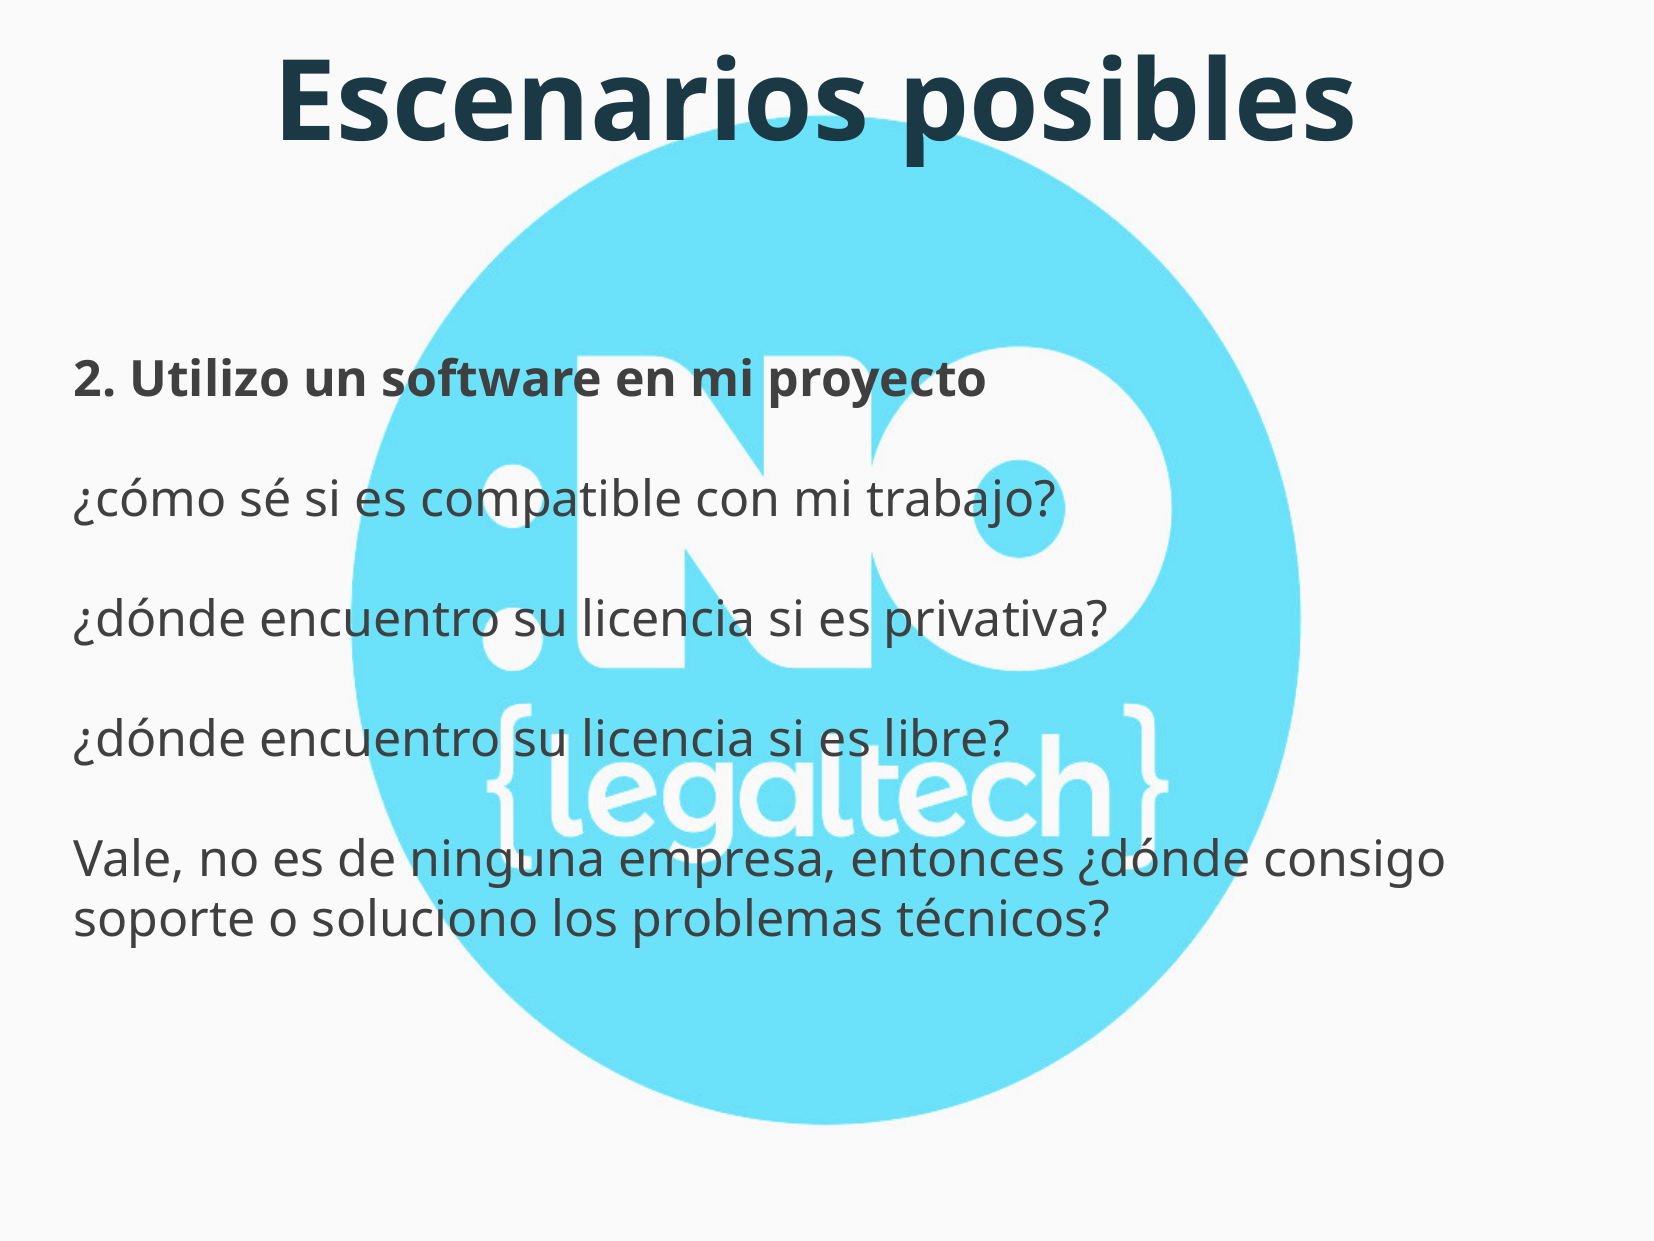

# Escenarios posibles
2. Utilizo un software en mi proyecto
¿cómo sé si es compatible con mi trabajo?
¿dónde encuentro su licencia si es privativa?
¿dónde encuentro su licencia si es libre?
Vale, no es de ninguna empresa, entonces ¿dónde consigo soporte o soluciono los problemas técnicos?